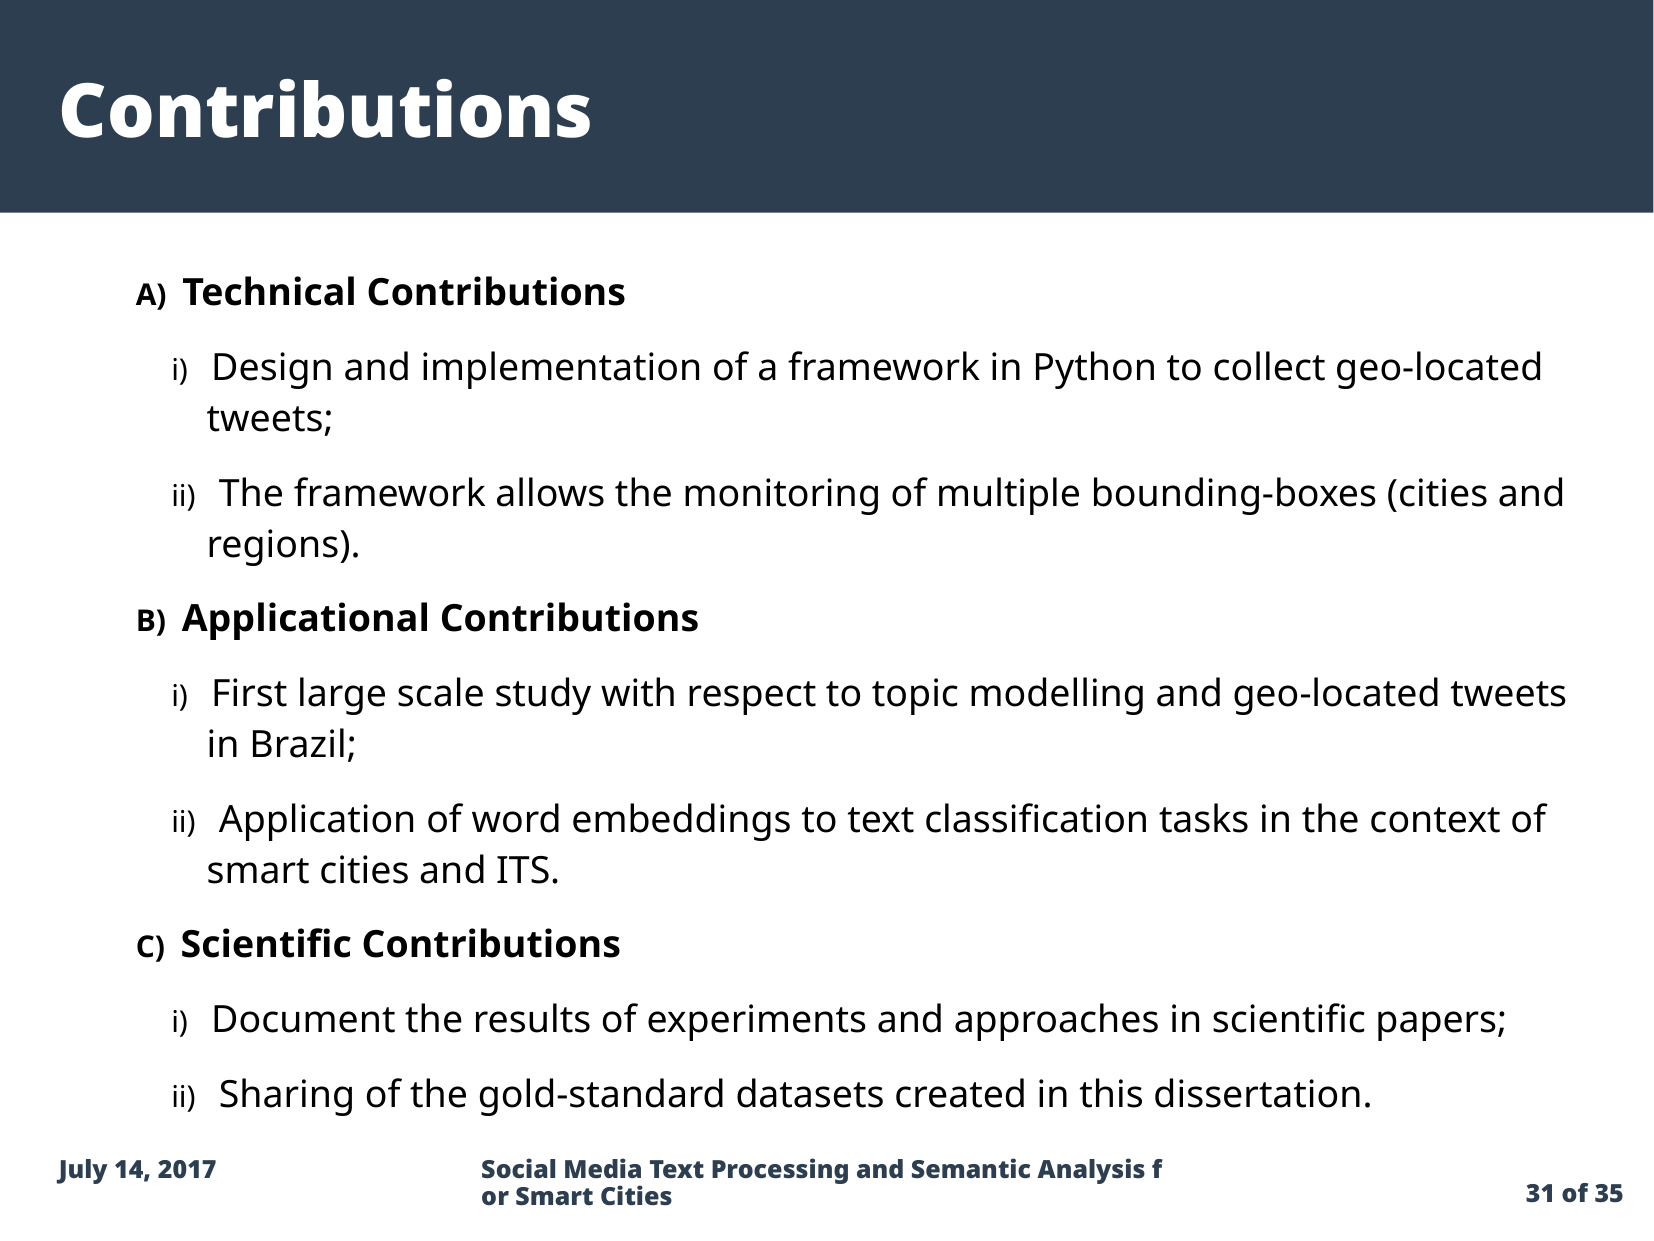

# Contributions
Technical Contributions
Design and implementation of a framework in Python to collect geo-located tweets;
The framework allows the monitoring of multiple bounding-boxes (cities and regions).
Applicational Contributions
First large scale study with respect to topic modelling and geo-located tweets in Brazil;
Application of word embeddings to text classification tasks in the context of smart cities and ITS.
Scientific Contributions
Document the results of experiments and approaches in scientific papers;
Sharing of the gold-standard datasets created in this dissertation.
July 14, 2017
Social Media Text Processing and Semantic Analysis for Smart Cities
31